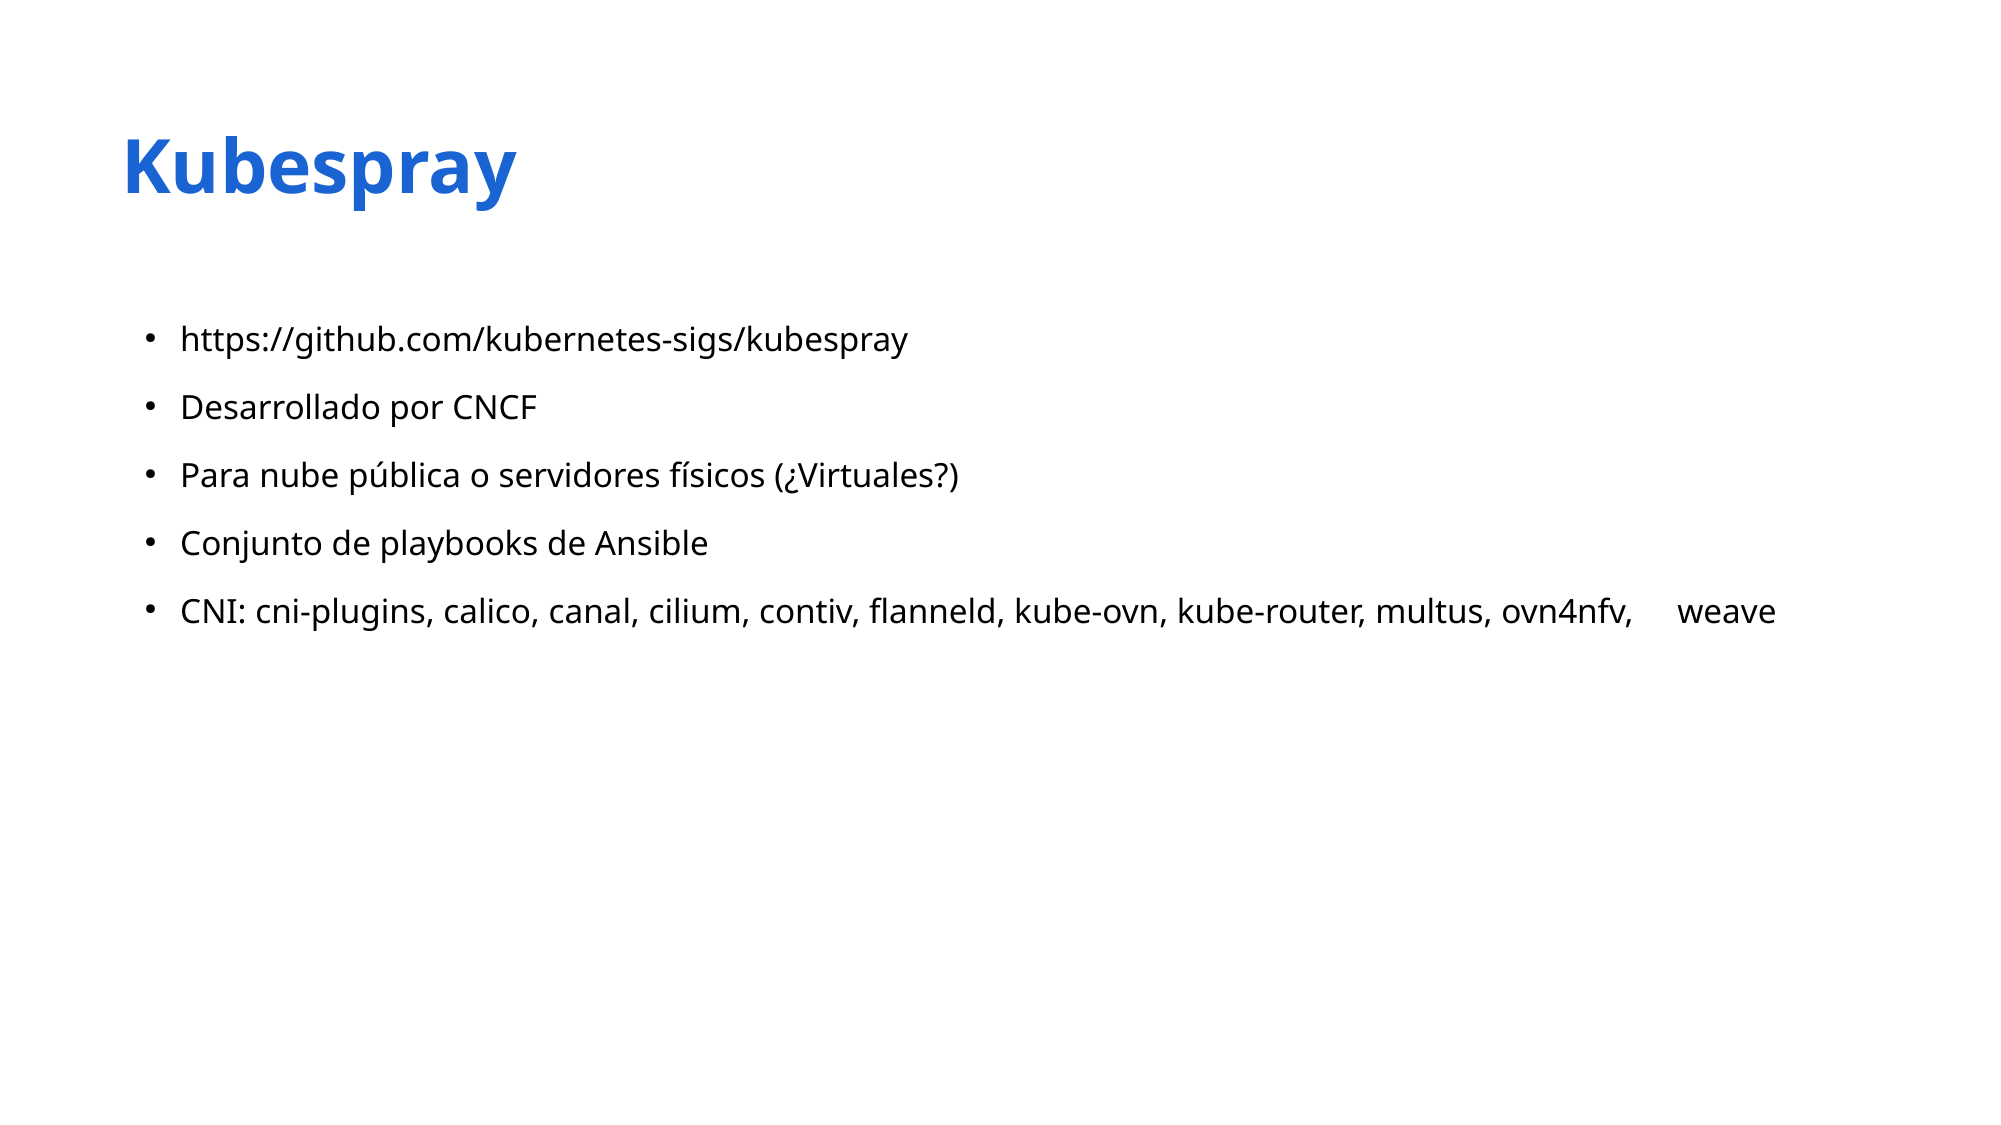

Kubespray
https://github.com/kubernetes-sigs/kubespray
Desarrollado por CNCF
Para nube pública o servidores físicos (¿Virtuales?)
Conjunto de playbooks de Ansible
CNI: cni-plugins, calico, canal, cilium, contiv, flanneld, kube-ovn, kube-router, multus, ovn4nfv, weave